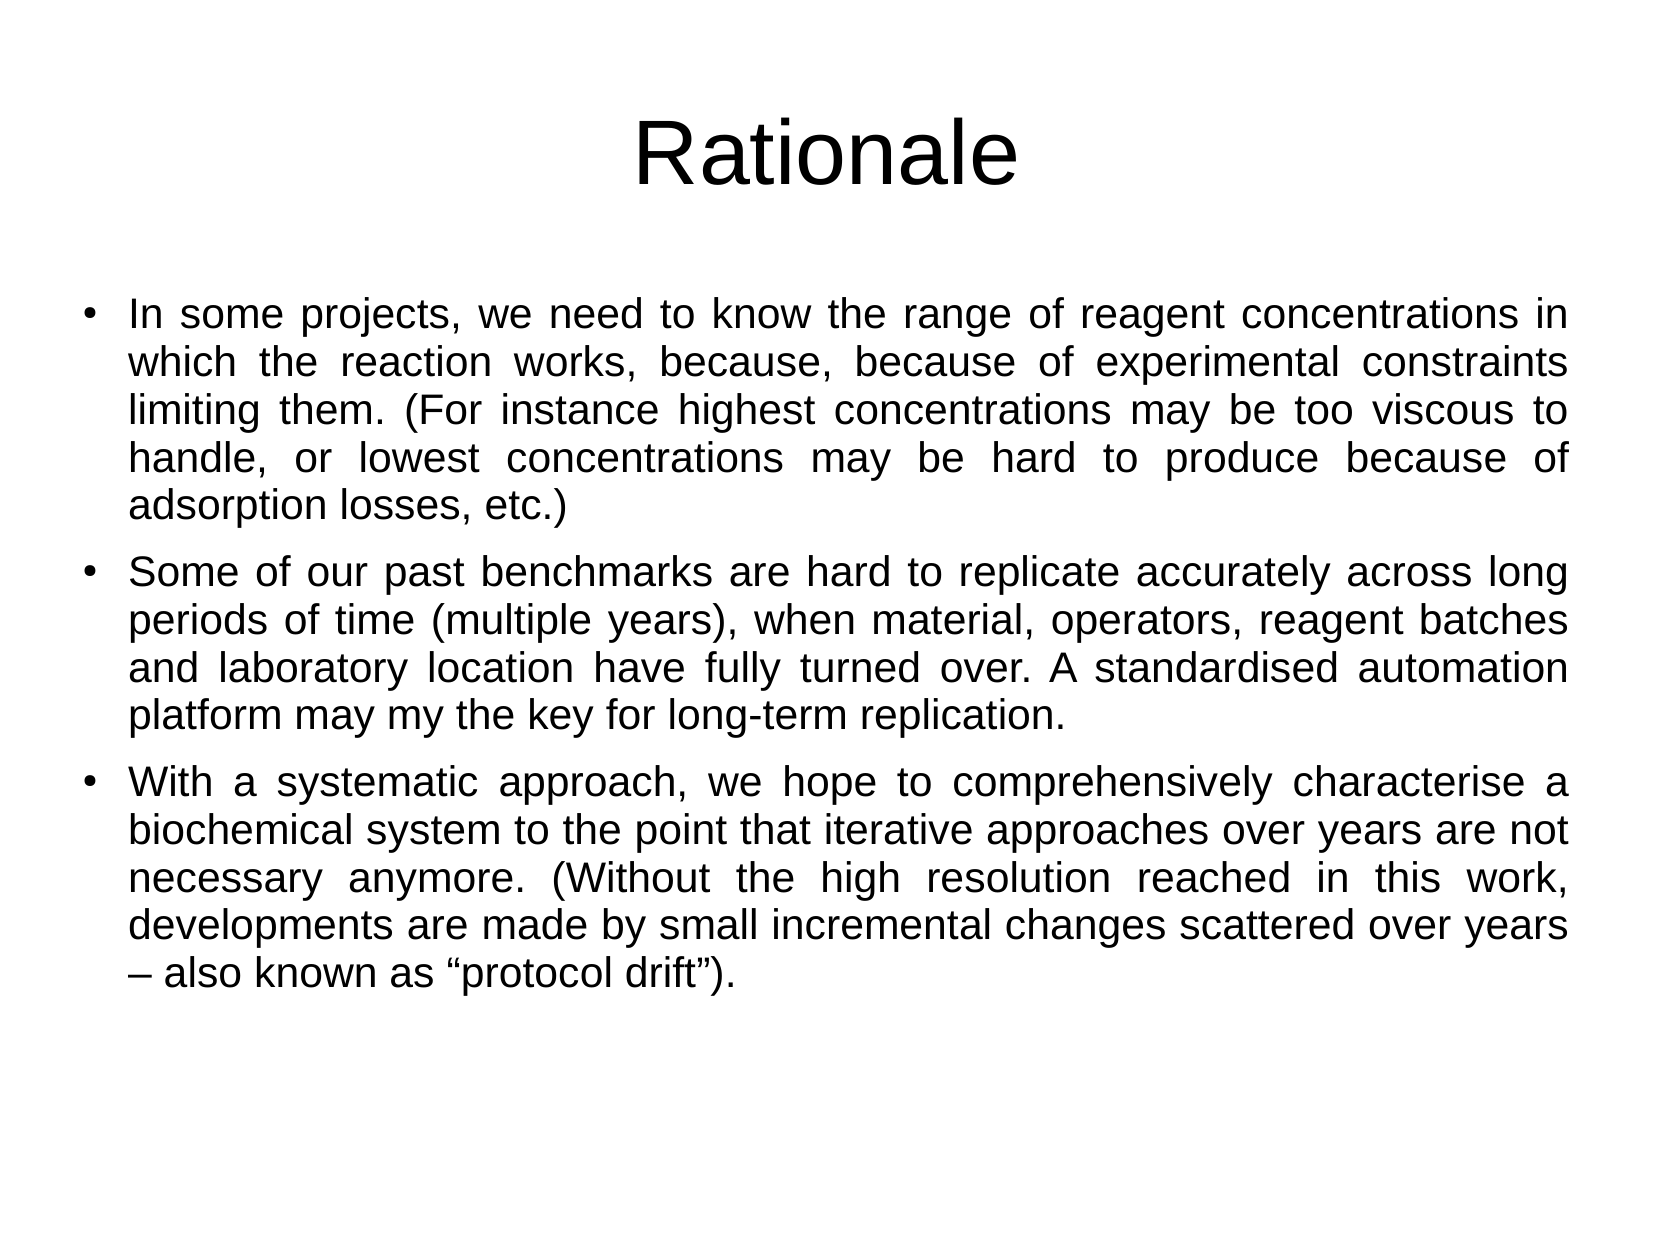

# Rationale
In some projects, we need to know the range of reagent concentrations in which the reaction works, because, because of experimental constraints limiting them. (For instance highest concentrations may be too viscous to handle, or lowest concentrations may be hard to produce because of adsorption losses, etc.)
Some of our past benchmarks are hard to replicate accurately across long periods of time (multiple years), when material, operators, reagent batches and laboratory location have fully turned over. A standardised automation platform may my the key for long-term replication.
With a systematic approach, we hope to comprehensively characterise a biochemical system to the point that iterative approaches over years are not necessary anymore. (Without the high resolution reached in this work, developments are made by small incremental changes scattered over years – also known as “protocol drift”).